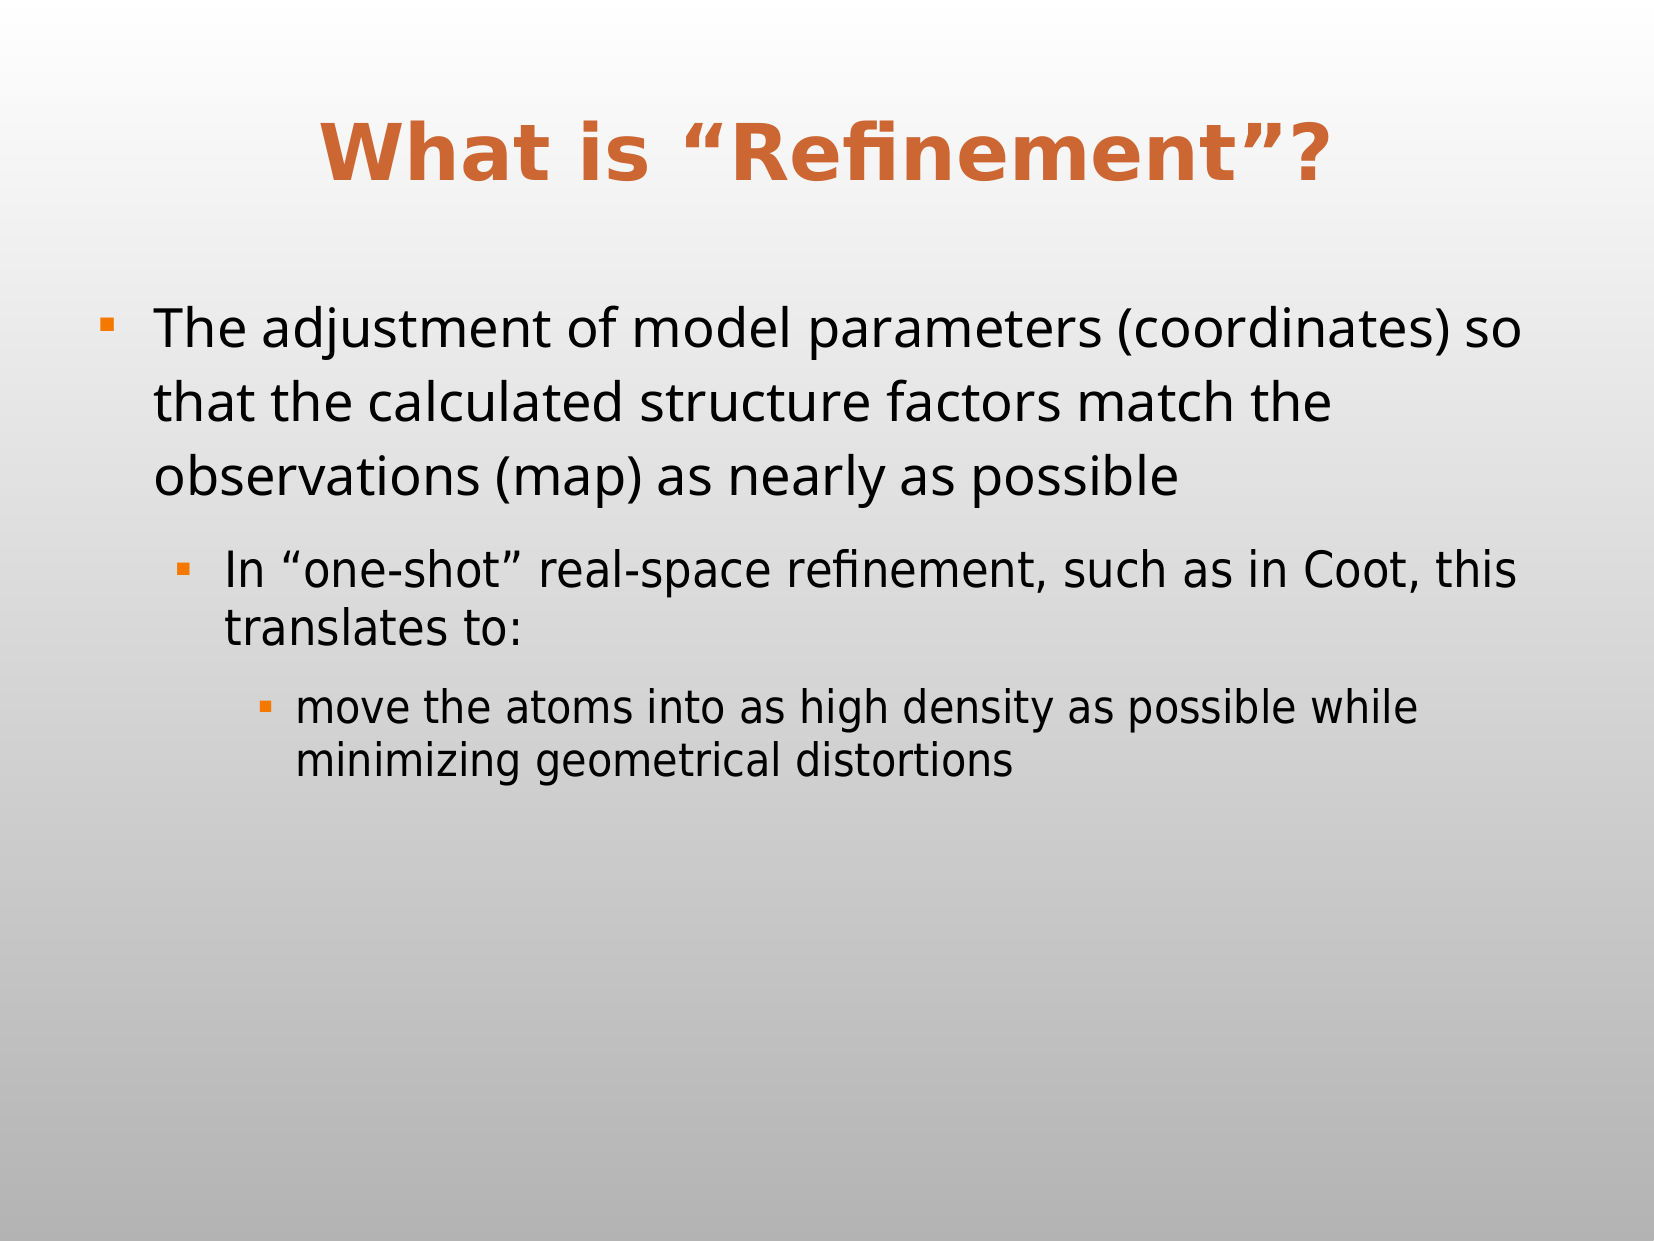

# What is “Refinement”?
The adjustment of model parameters (coordinates) so that the calculated structure factors match the observations (map) as nearly as possible
In “one-shot” real-space refinement, such as in Coot, this translates to:
move the atoms into as high density as possible while minimizing geometrical distortions